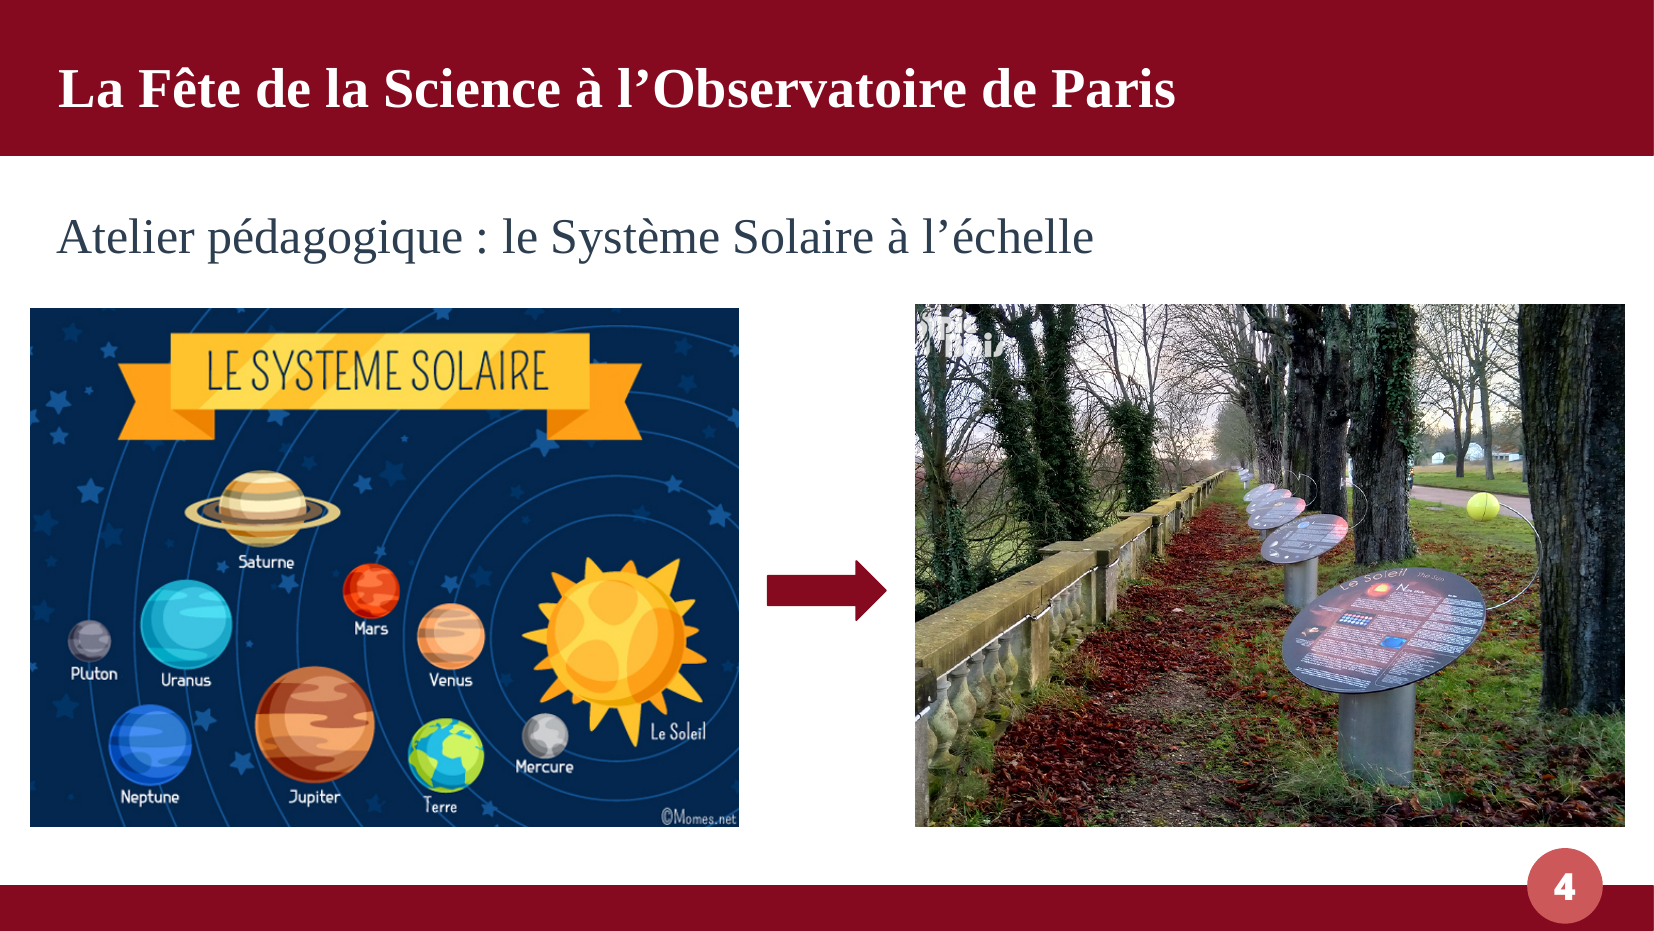

# La Fête de la Science à l’Observatoire de Paris
Atelier pédagogique : le Système Solaire à l’échelle
4